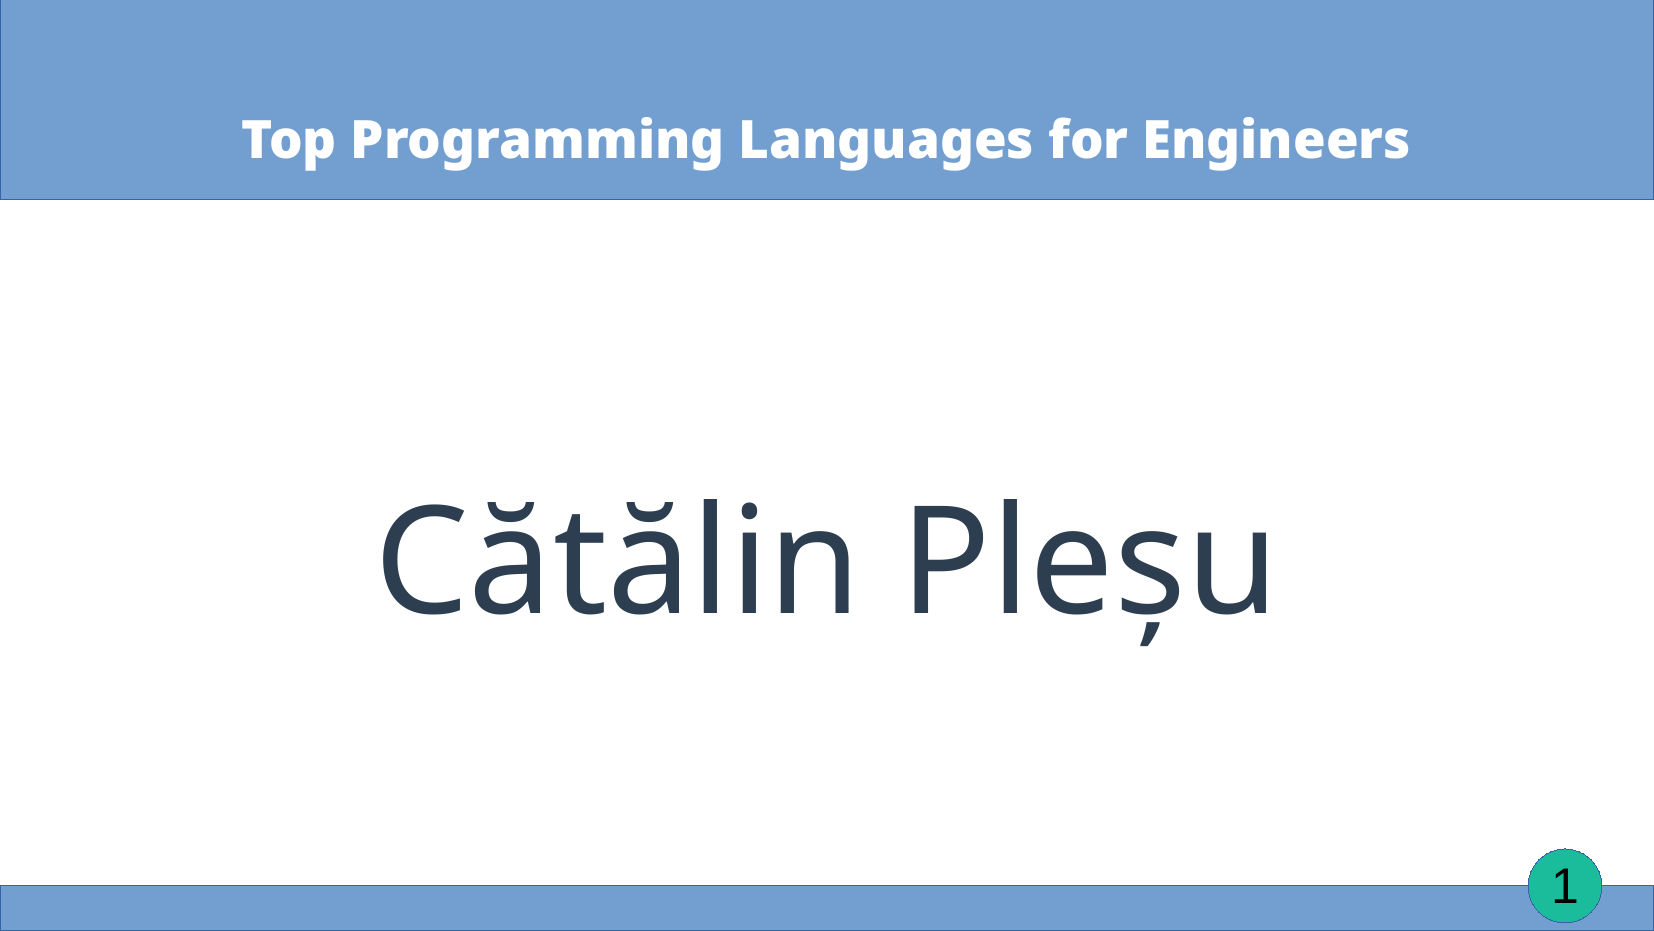

# Top Programming Languages for Engineers
Cătălin Pleșu